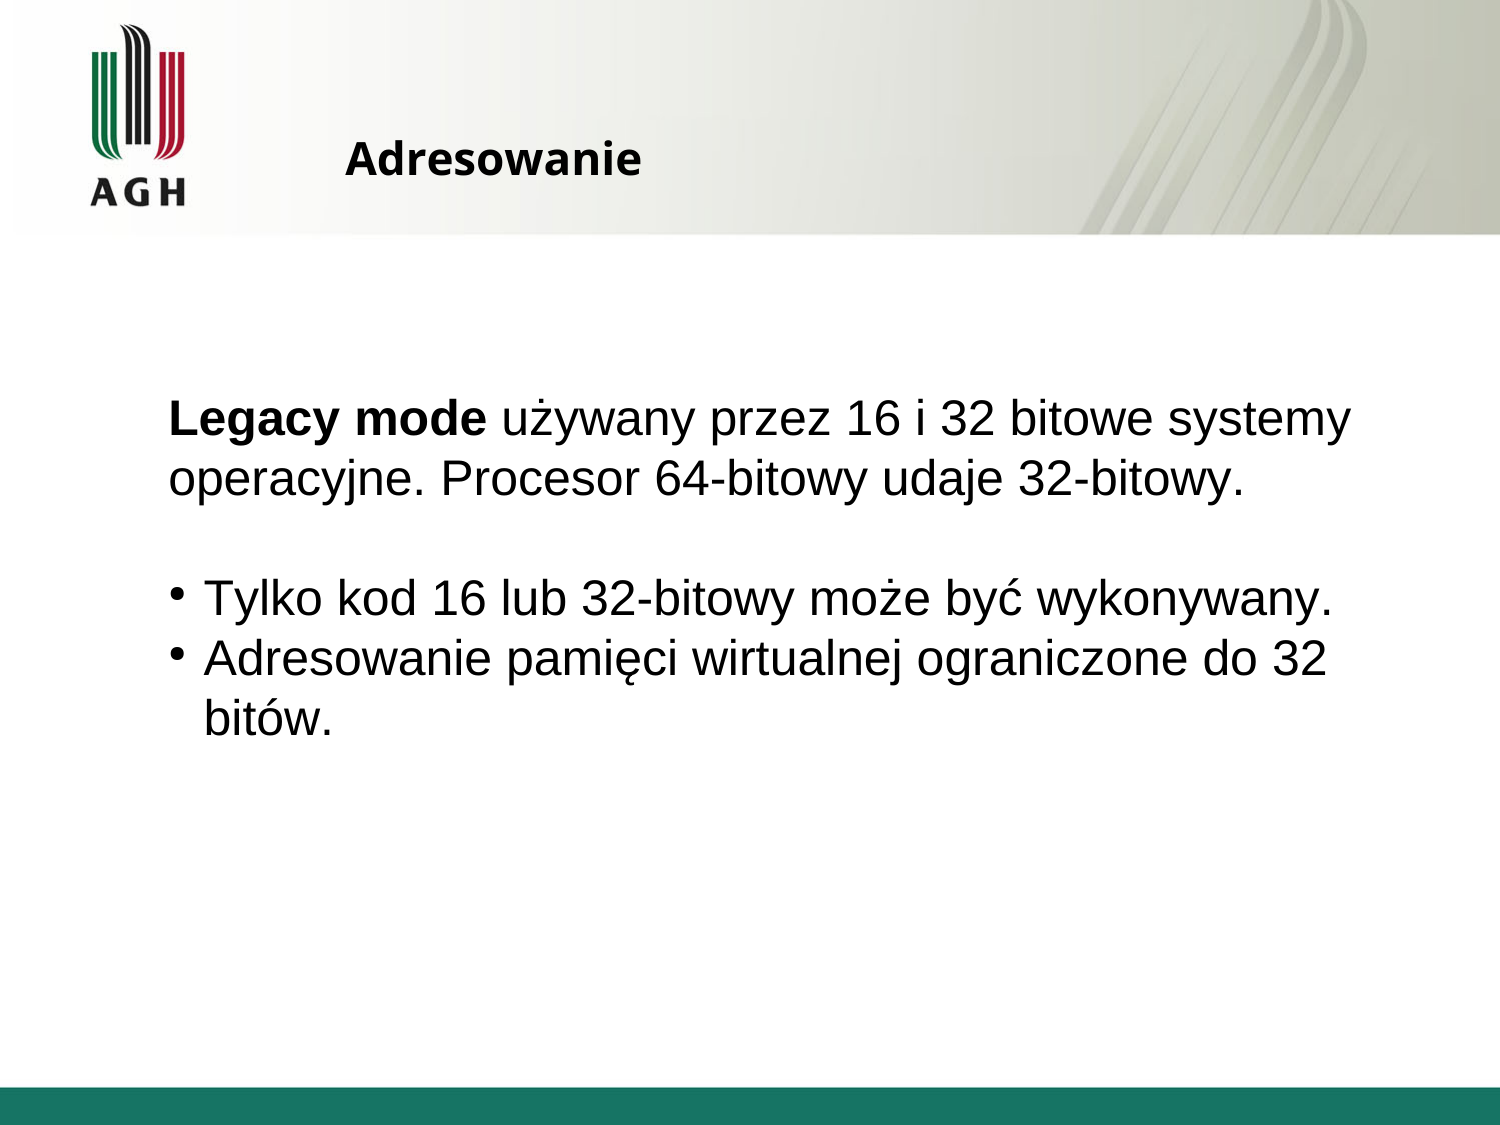

# Adresowanie
Legacy mode używany przez 16 i 32 bitowe systemy operacyjne. Procesor 64-bitowy udaje 32-bitowy.
Tylko kod 16 lub 32-bitowy może być wykonywany.
Adresowanie pamięci wirtualnej ograniczone do 32 bitów.